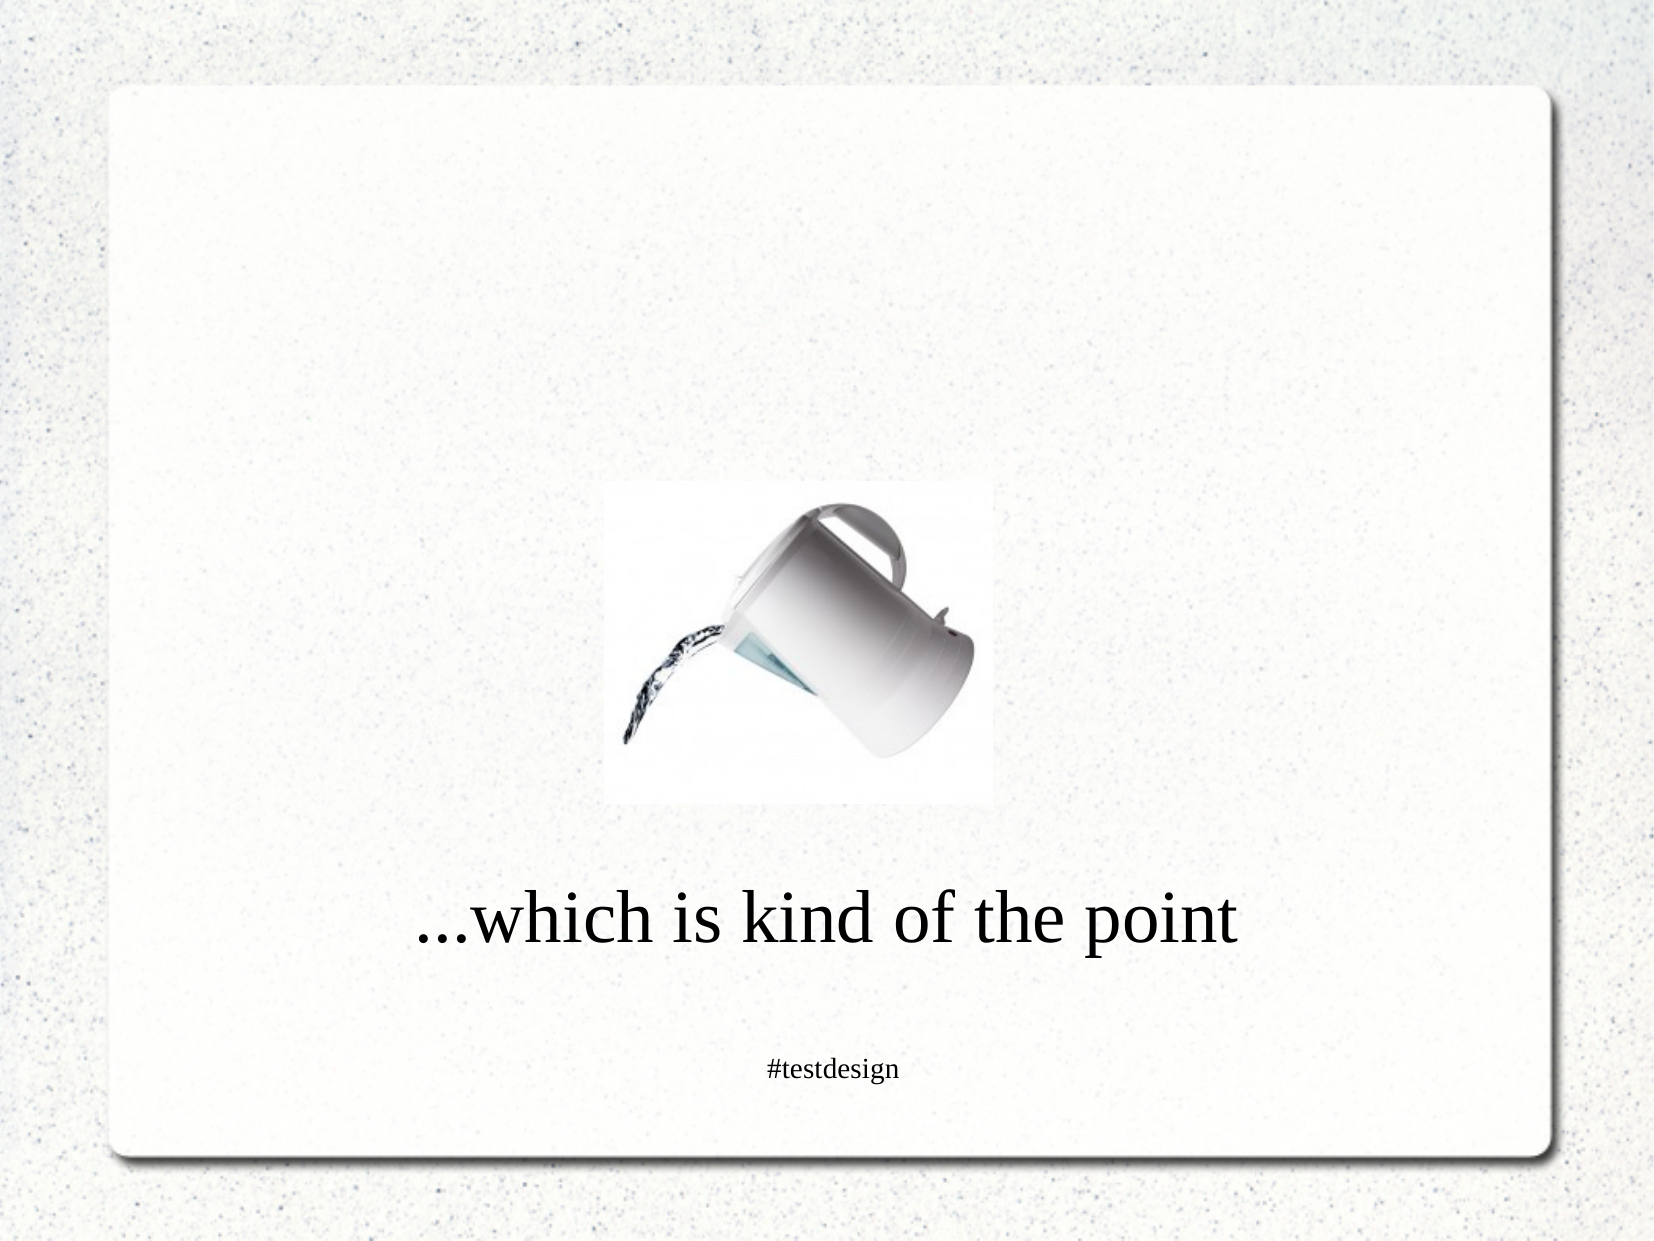

# ...which is kind of the point
#testdesign